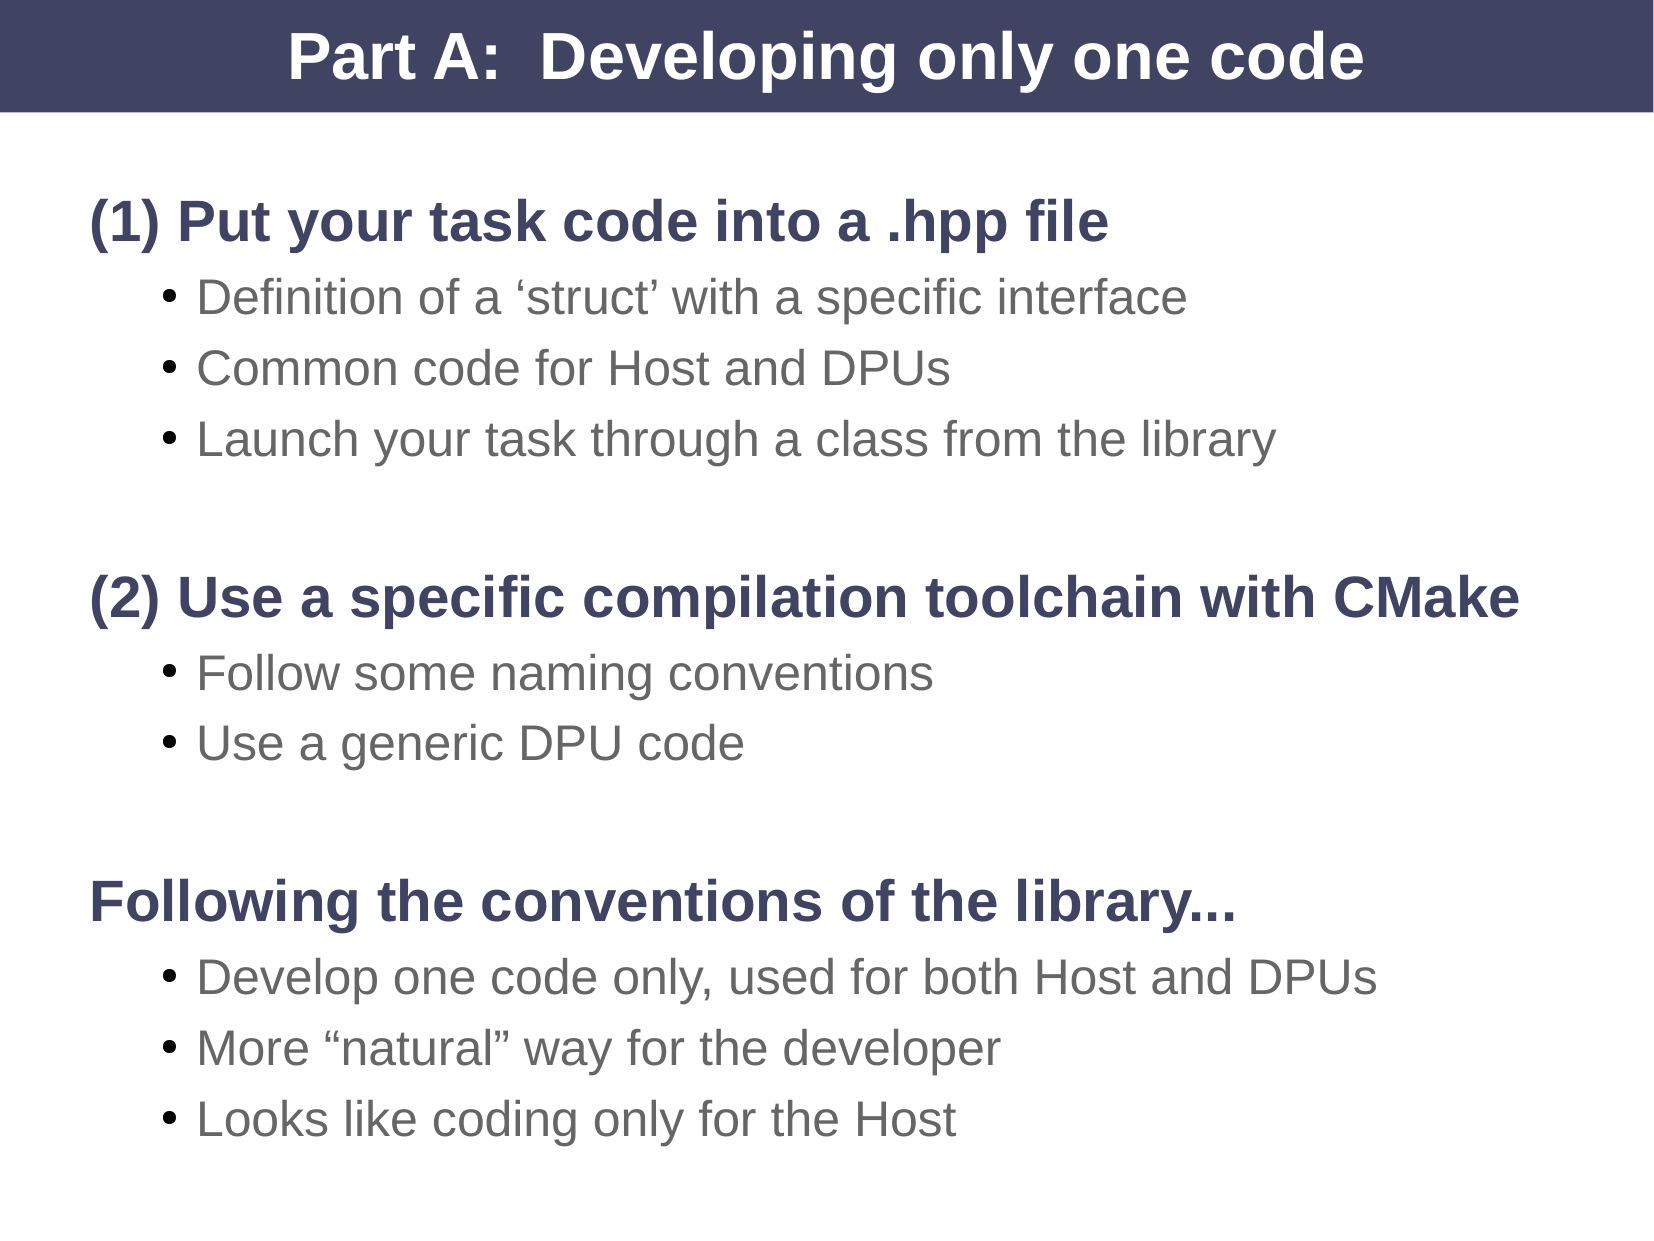

Part A: Developing only one code
(1) Put your task code into a .hpp file
Definition of a ‘struct’ with a specific interface
Common code for Host and DPUs
Launch your task through a class from the library
(2) Use a specific compilation toolchain with CMake
Follow some naming conventions
Use a generic DPU code
Following the conventions of the library...
Develop one code only, used for both Host and DPUs
More “natural” way for the developer
Looks like coding only for the Host